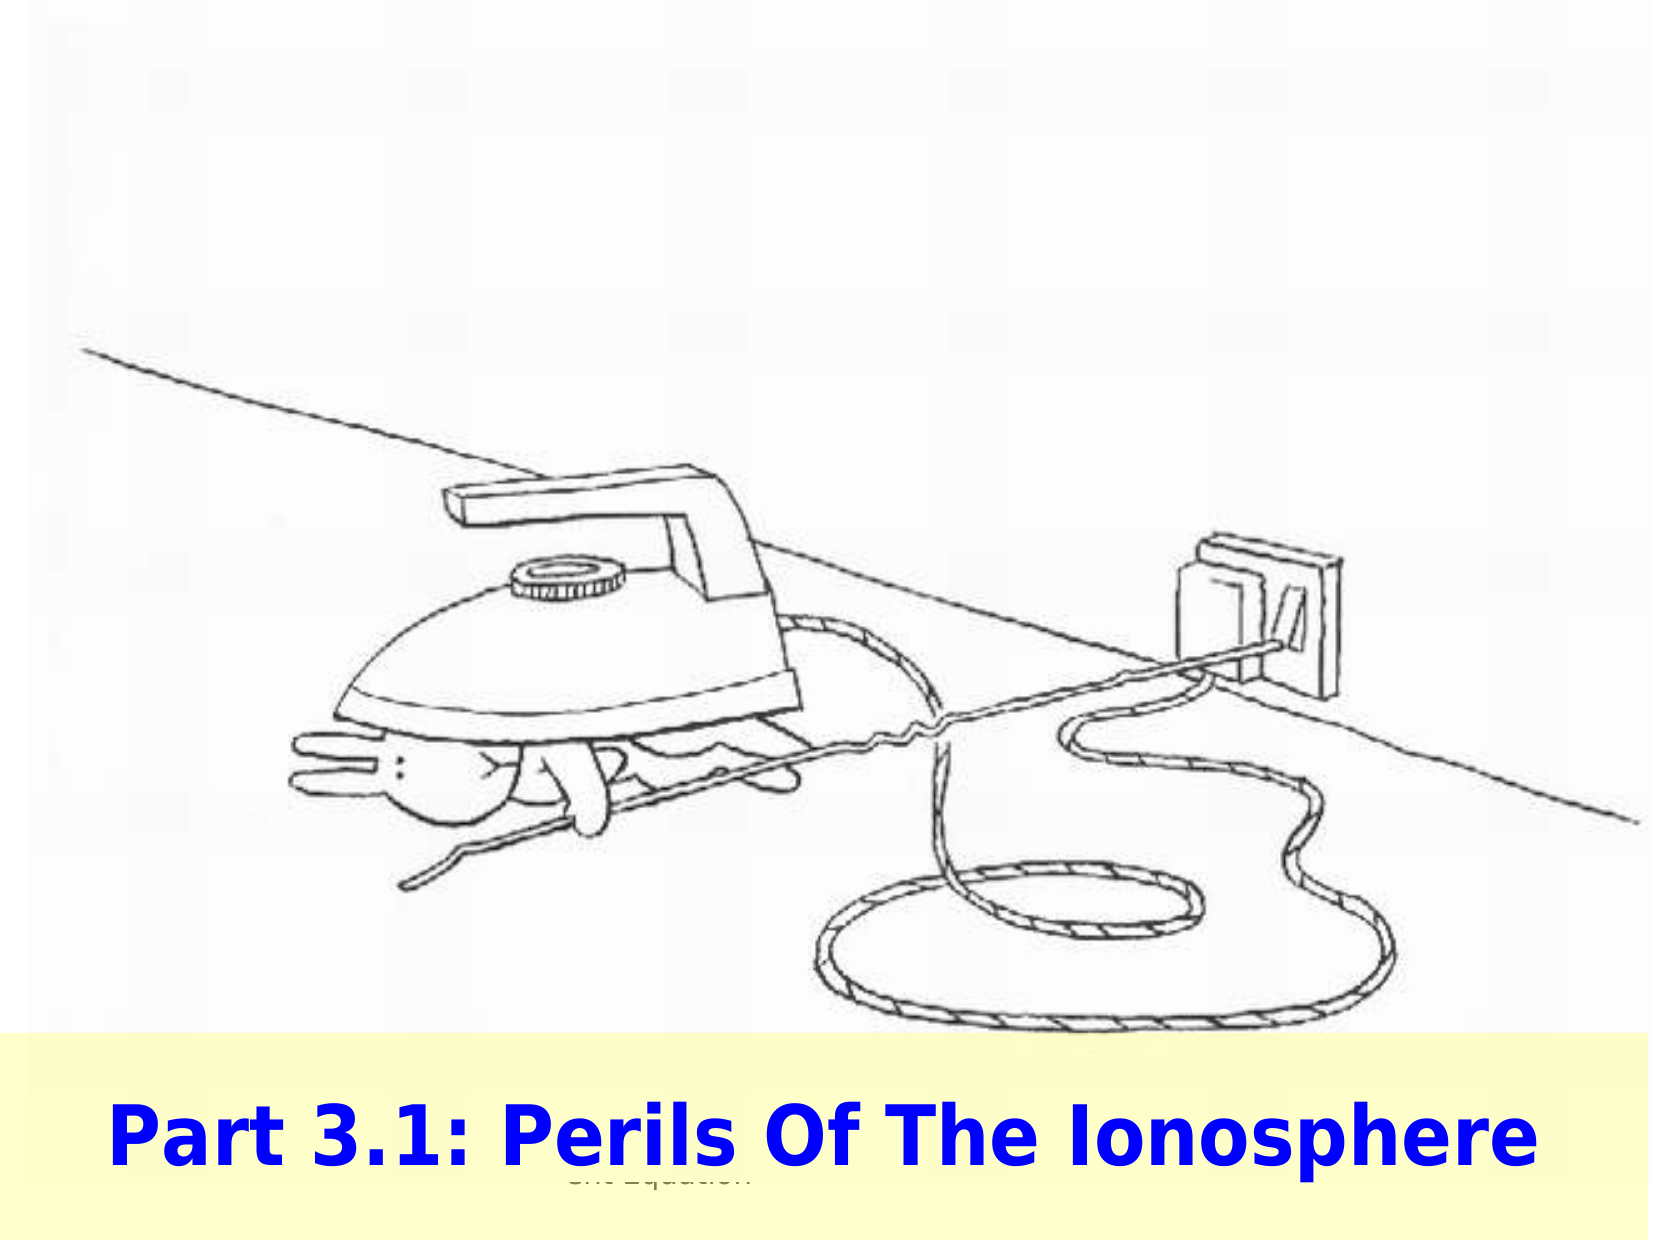

# Part 3.1: Perils Of The Ionosphere
MCCT Oxford 2009: The Measurement Equation
43